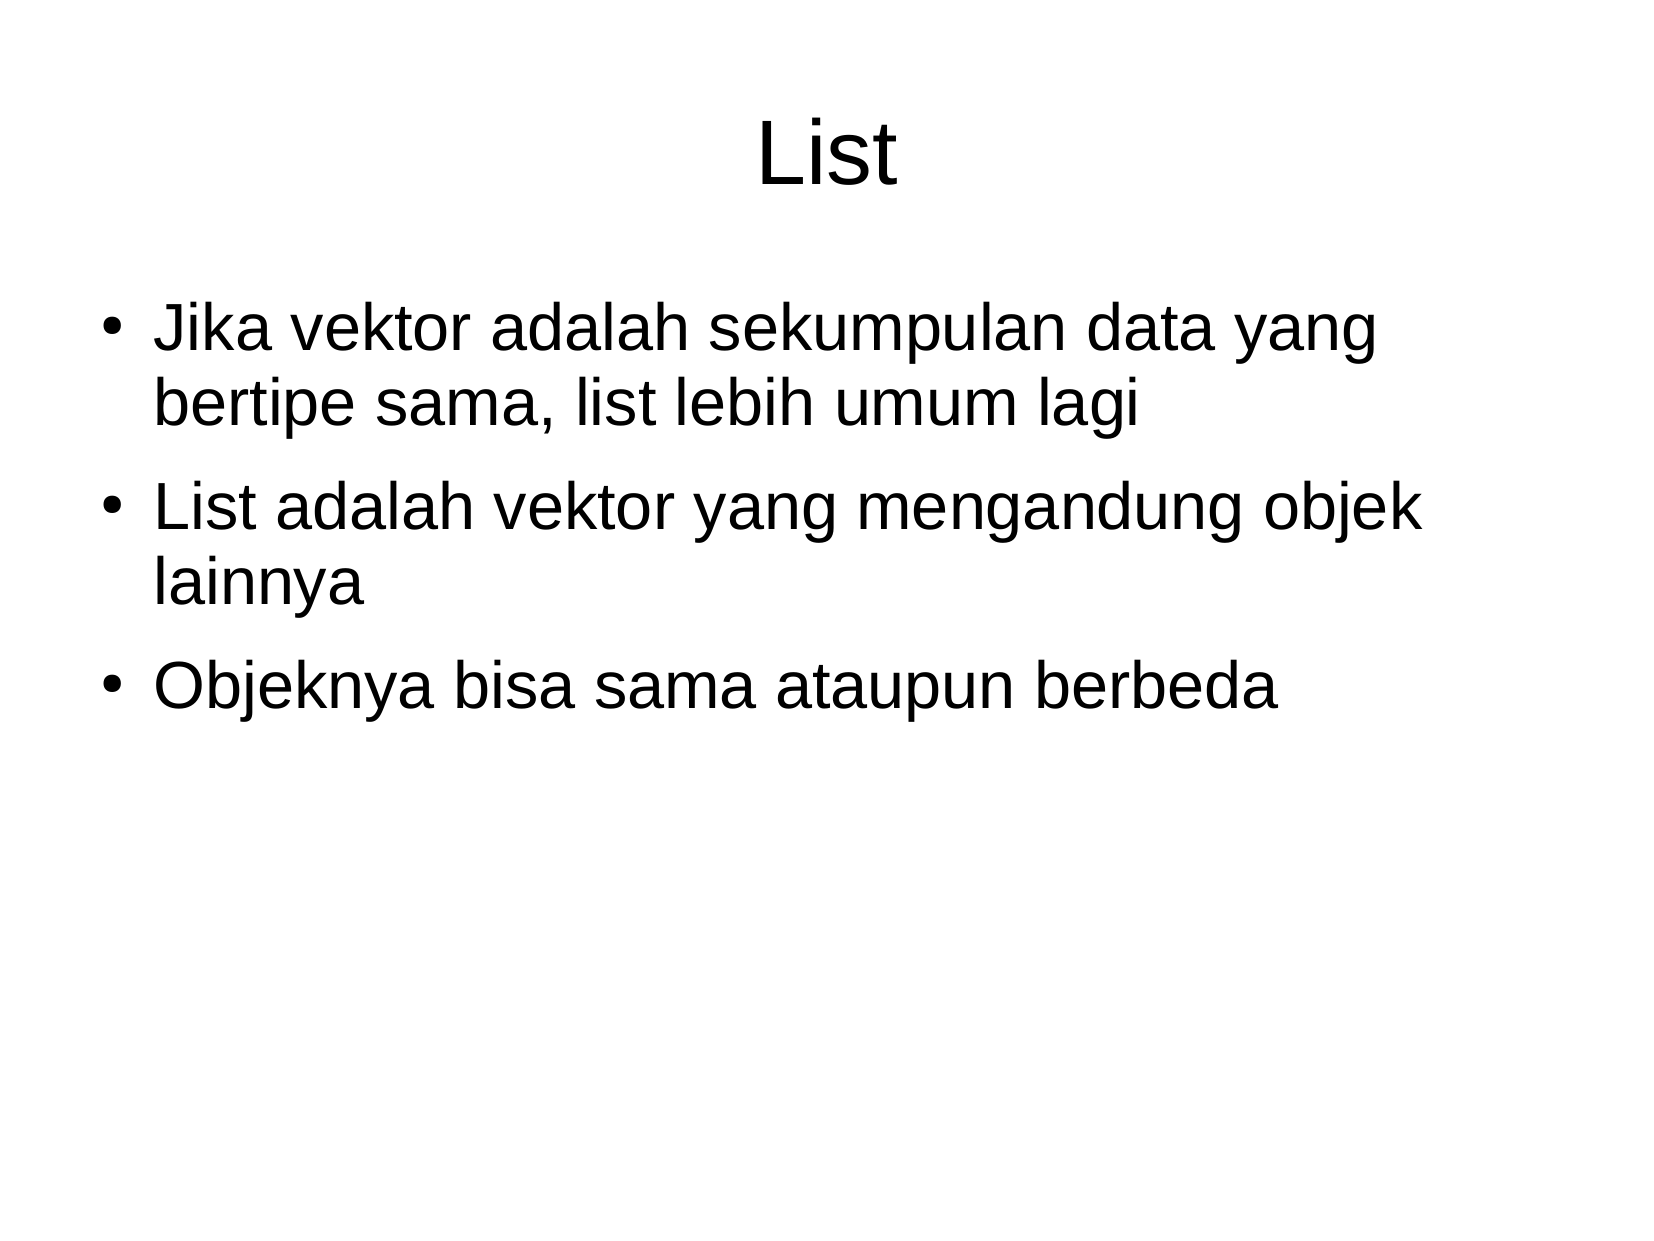

# List
Jika vektor adalah sekumpulan data yang bertipe sama, list lebih umum lagi
List adalah vektor yang mengandung objek lainnya
Objeknya bisa sama ataupun berbeda